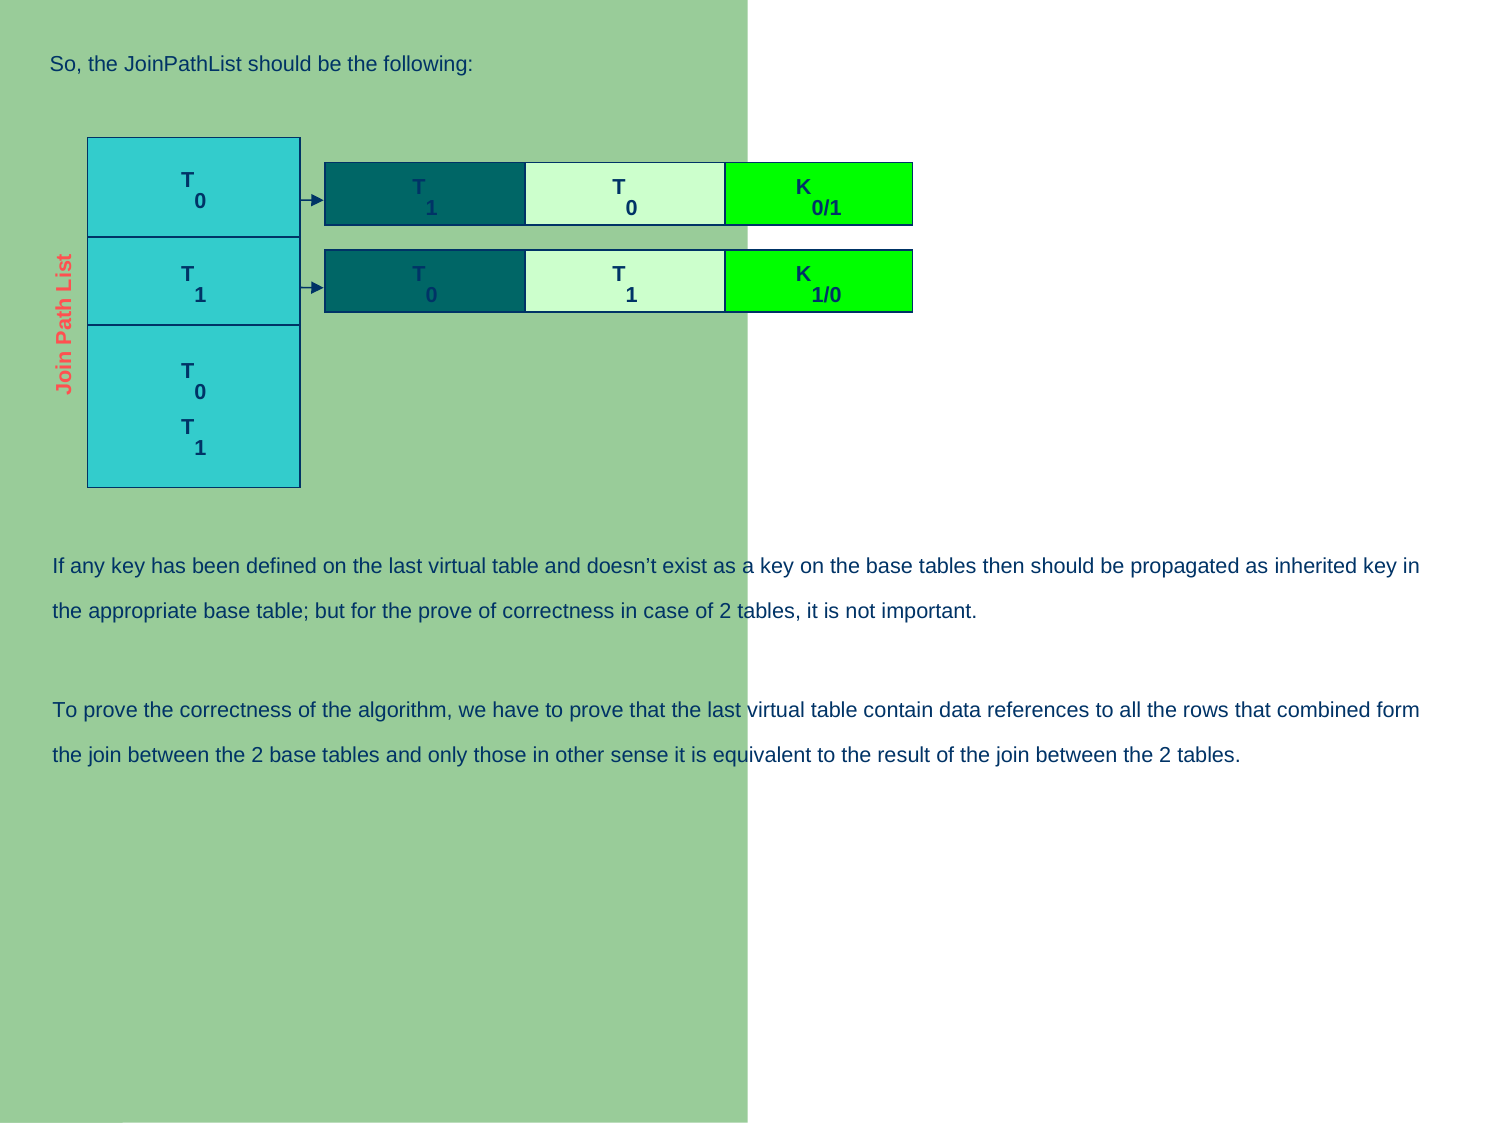

So, the JoinPathList should be the following:
T0
T1
T0
K0/1
T1
T0
T1
K1/0
Join Path List
T0
T1
If any key has been defined on the last virtual table and doesn’t exist as a key on the base tables then should be propagated as inherited key in the appropriate base table; but for the prove of correctness in case of 2 tables, it is not important.
To prove the correctness of the algorithm, we have to prove that the last virtual table contain data references to all the rows that combined form the join between the 2 base tables and only those in other sense it is equivalent to the result of the join between the 2 tables.